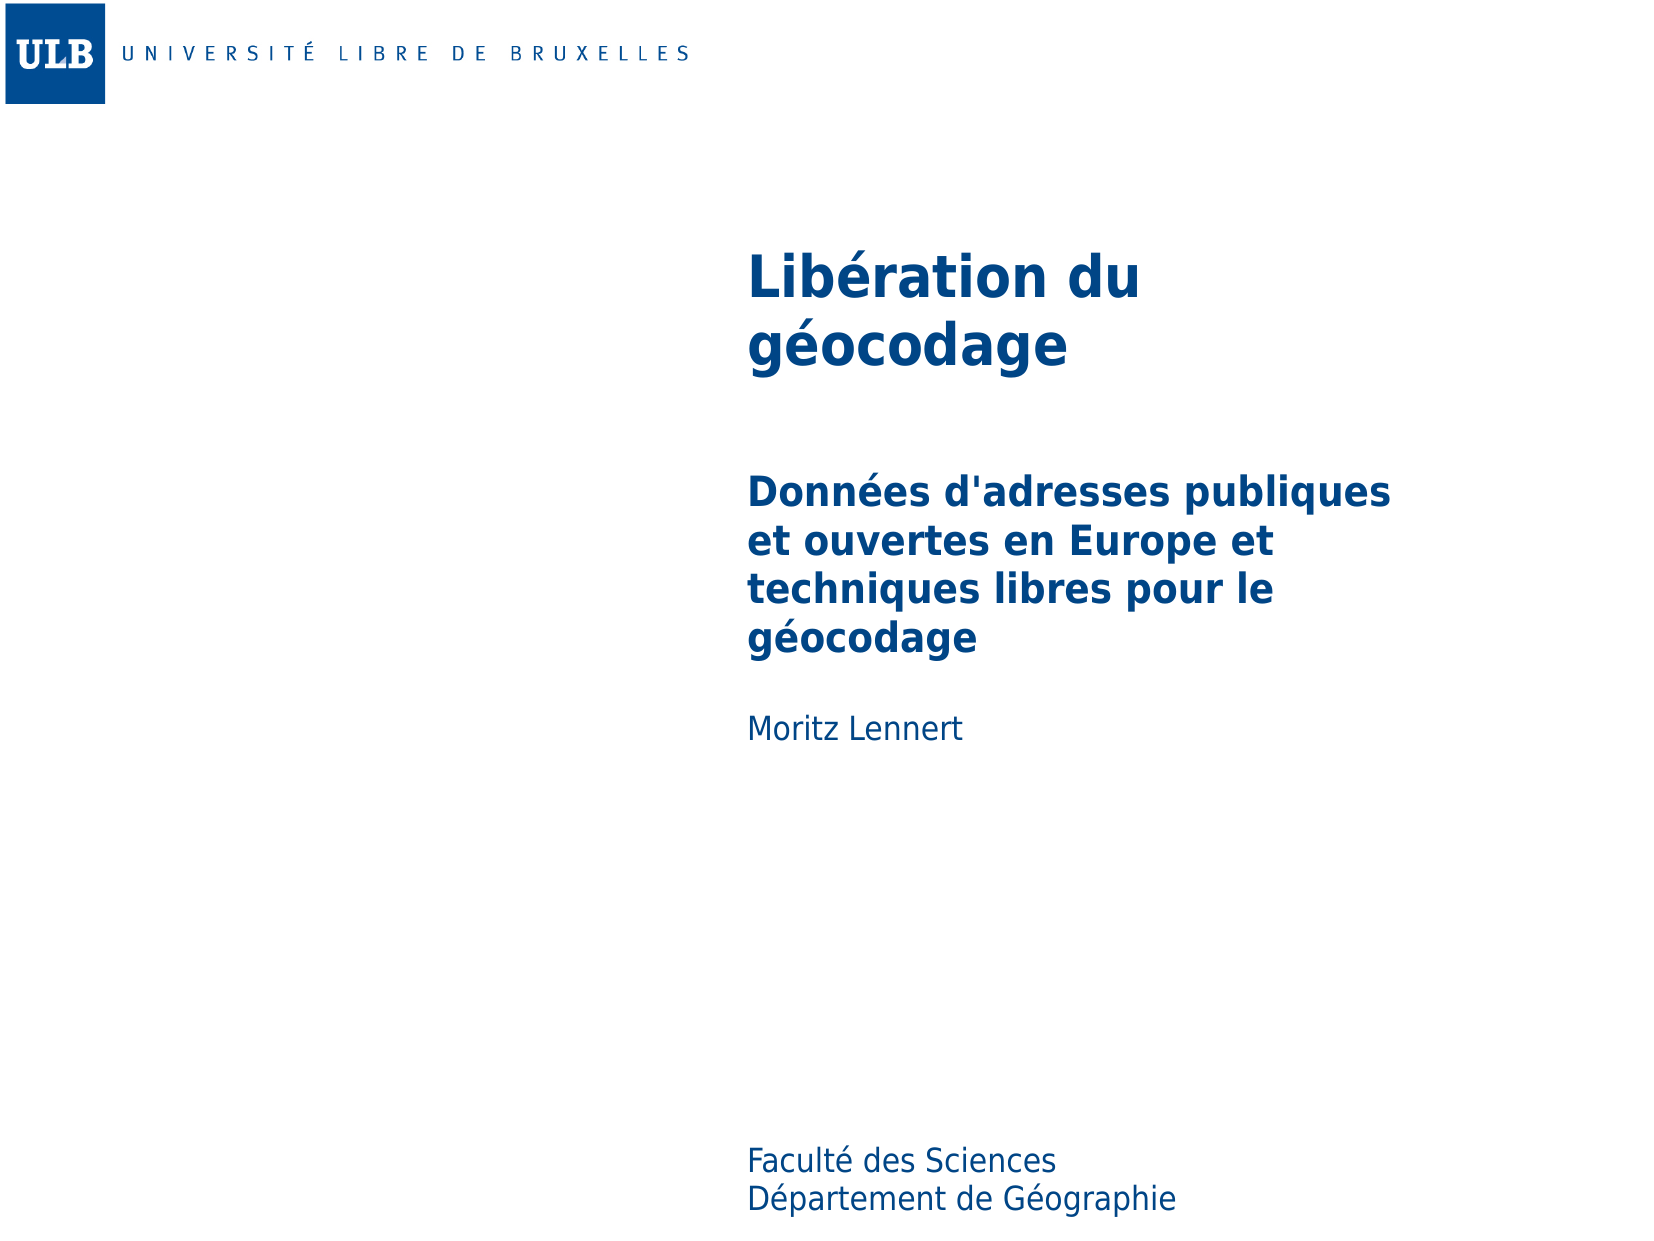

Libération du géocodage
Données d'adresses publiques et ouvertes en Europe et techniques libres pour le géocodage
Moritz Lennert
Faculté des Sciences
Département de Géographie